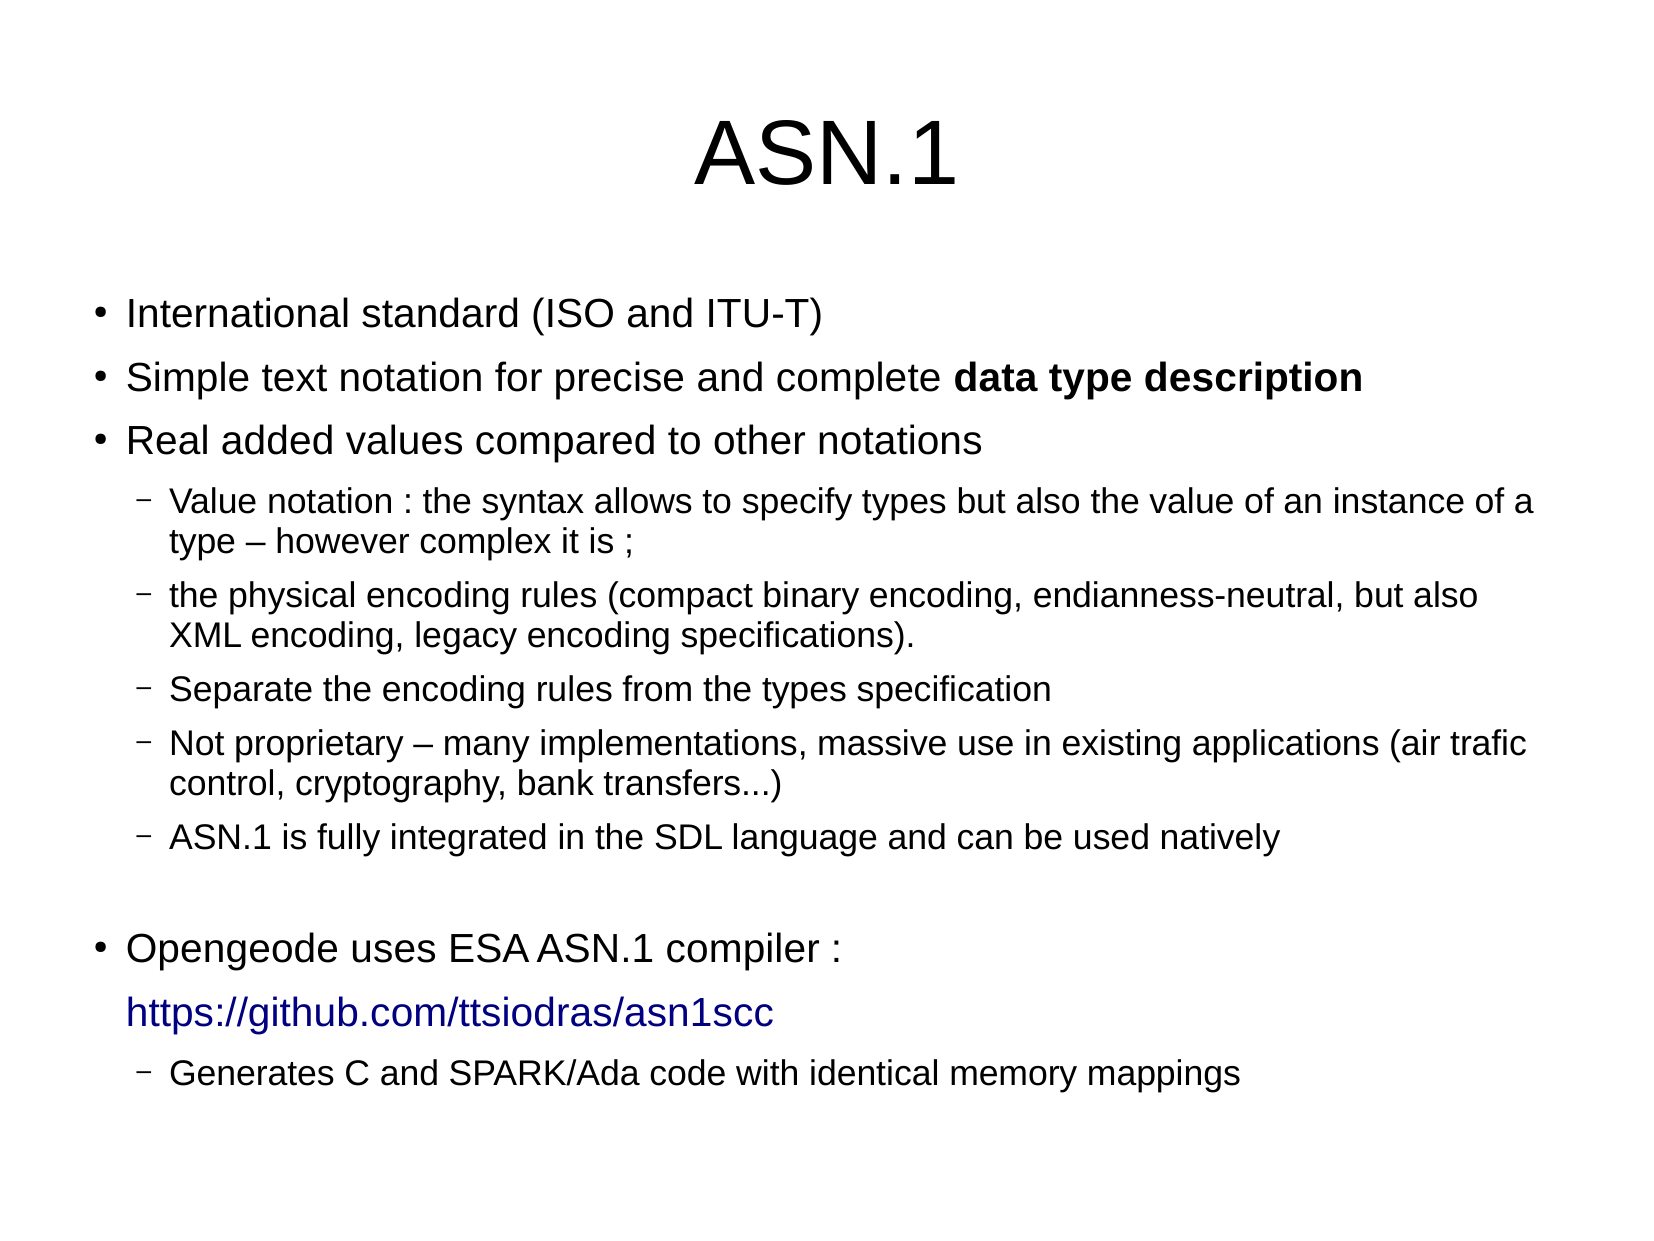

# ASN.1
International standard (ISO and ITU-T)
Simple text notation for precise and complete data type description
Real added values compared to other notations
Value notation : the syntax allows to specify types but also the value of an instance of a type – however complex it is ;
the physical encoding rules (compact binary encoding, endianness-neutral, but also XML encoding, legacy encoding specifications).
Separate the encoding rules from the types specification
Not proprietary – many implementations, massive use in existing applications (air trafic control, cryptography, bank transfers...)
ASN.1 is fully integrated in the SDL language and can be used natively
Opengeode uses ESA ASN.1 compiler :
https://github.com/ttsiodras/asn1scc
Generates C and SPARK/Ada code with identical memory mappings